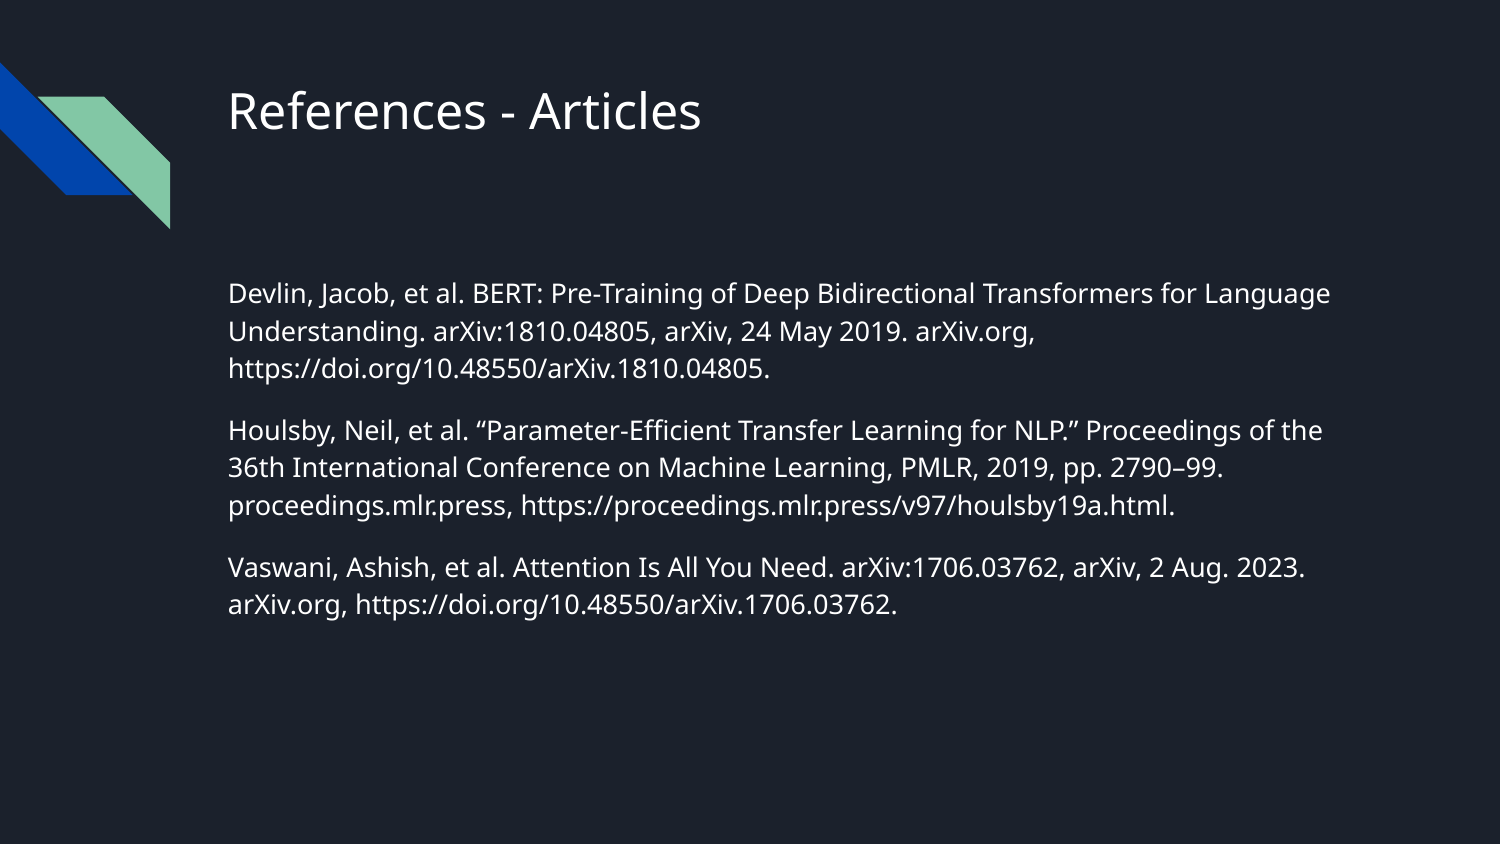

# References - Articles
Devlin, Jacob, et al. BERT: Pre-Training of Deep Bidirectional Transformers for Language Understanding. arXiv:1810.04805, arXiv, 24 May 2019. arXiv.org, https://doi.org/10.48550/arXiv.1810.04805.
Houlsby, Neil, et al. “Parameter-Efficient Transfer Learning for NLP.” Proceedings of the 36th International Conference on Machine Learning, PMLR, 2019, pp. 2790–99. proceedings.mlr.press, https://proceedings.mlr.press/v97/houlsby19a.html.
Vaswani, Ashish, et al. Attention Is All You Need. arXiv:1706.03762, arXiv, 2 Aug. 2023. arXiv.org, https://doi.org/10.48550/arXiv.1706.03762.